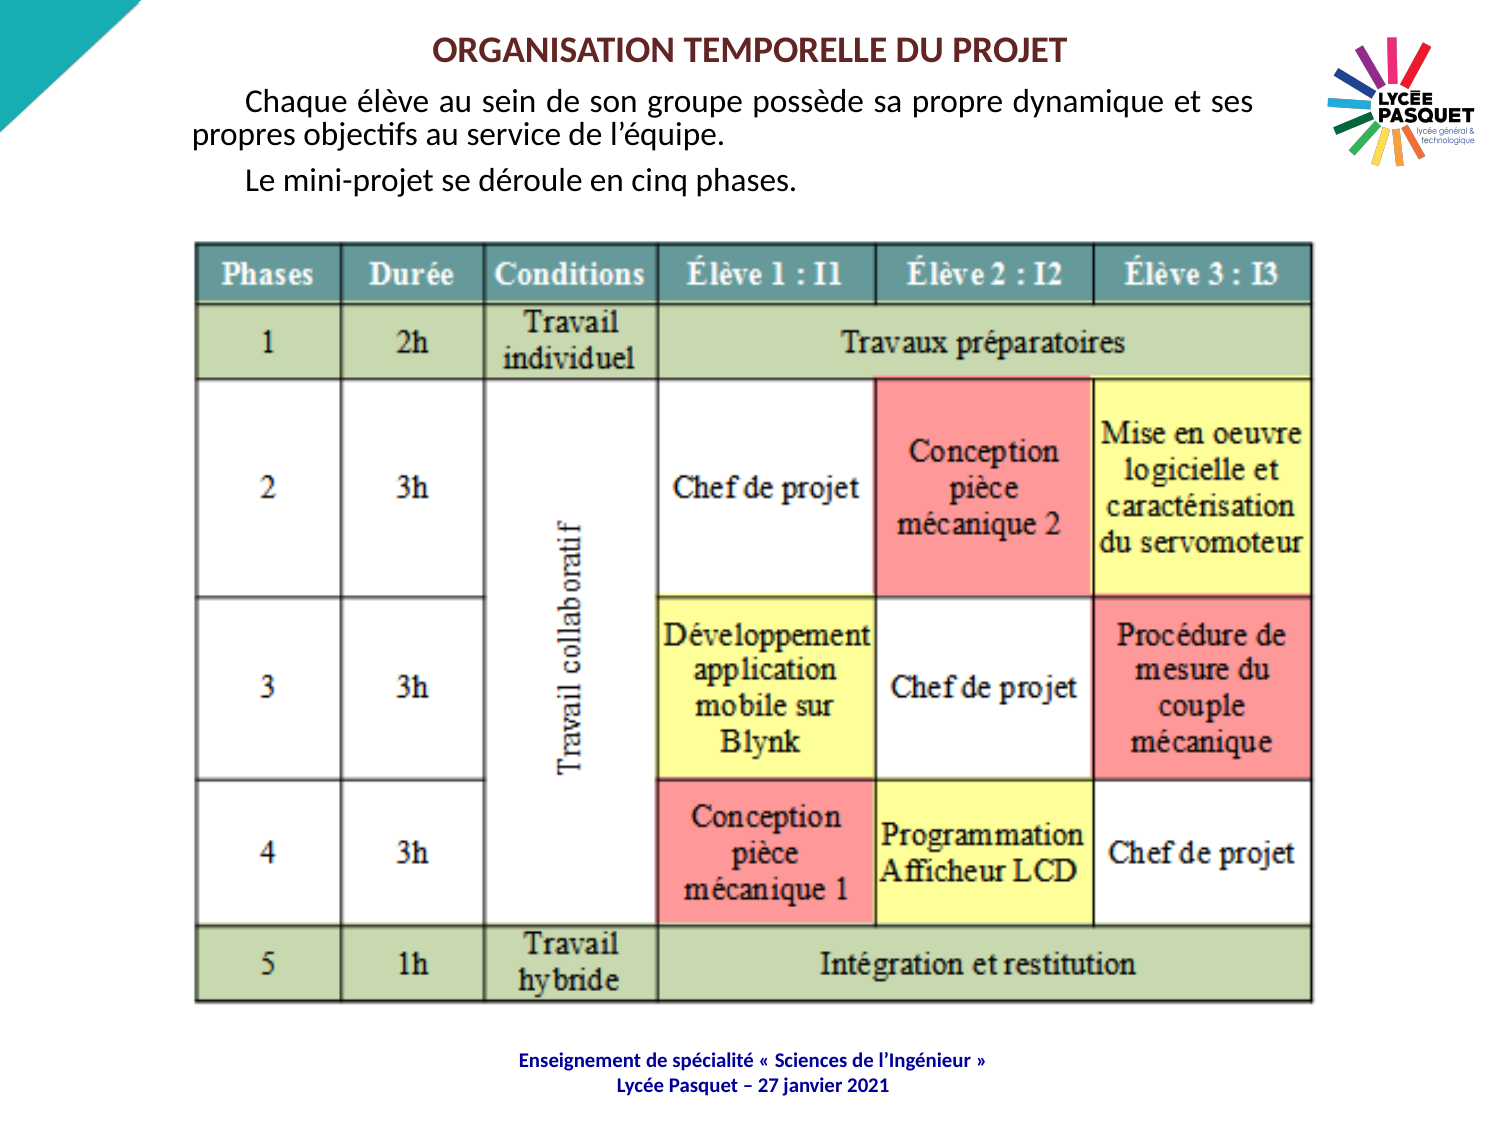

ORGANISATION TEMPORELLE DU PROJET
Chaque élève au sein de son groupe possède sa propre dynamique et ses propres objectifs au service de l’équipe.
Le mini-projet se déroule en cinq phases.